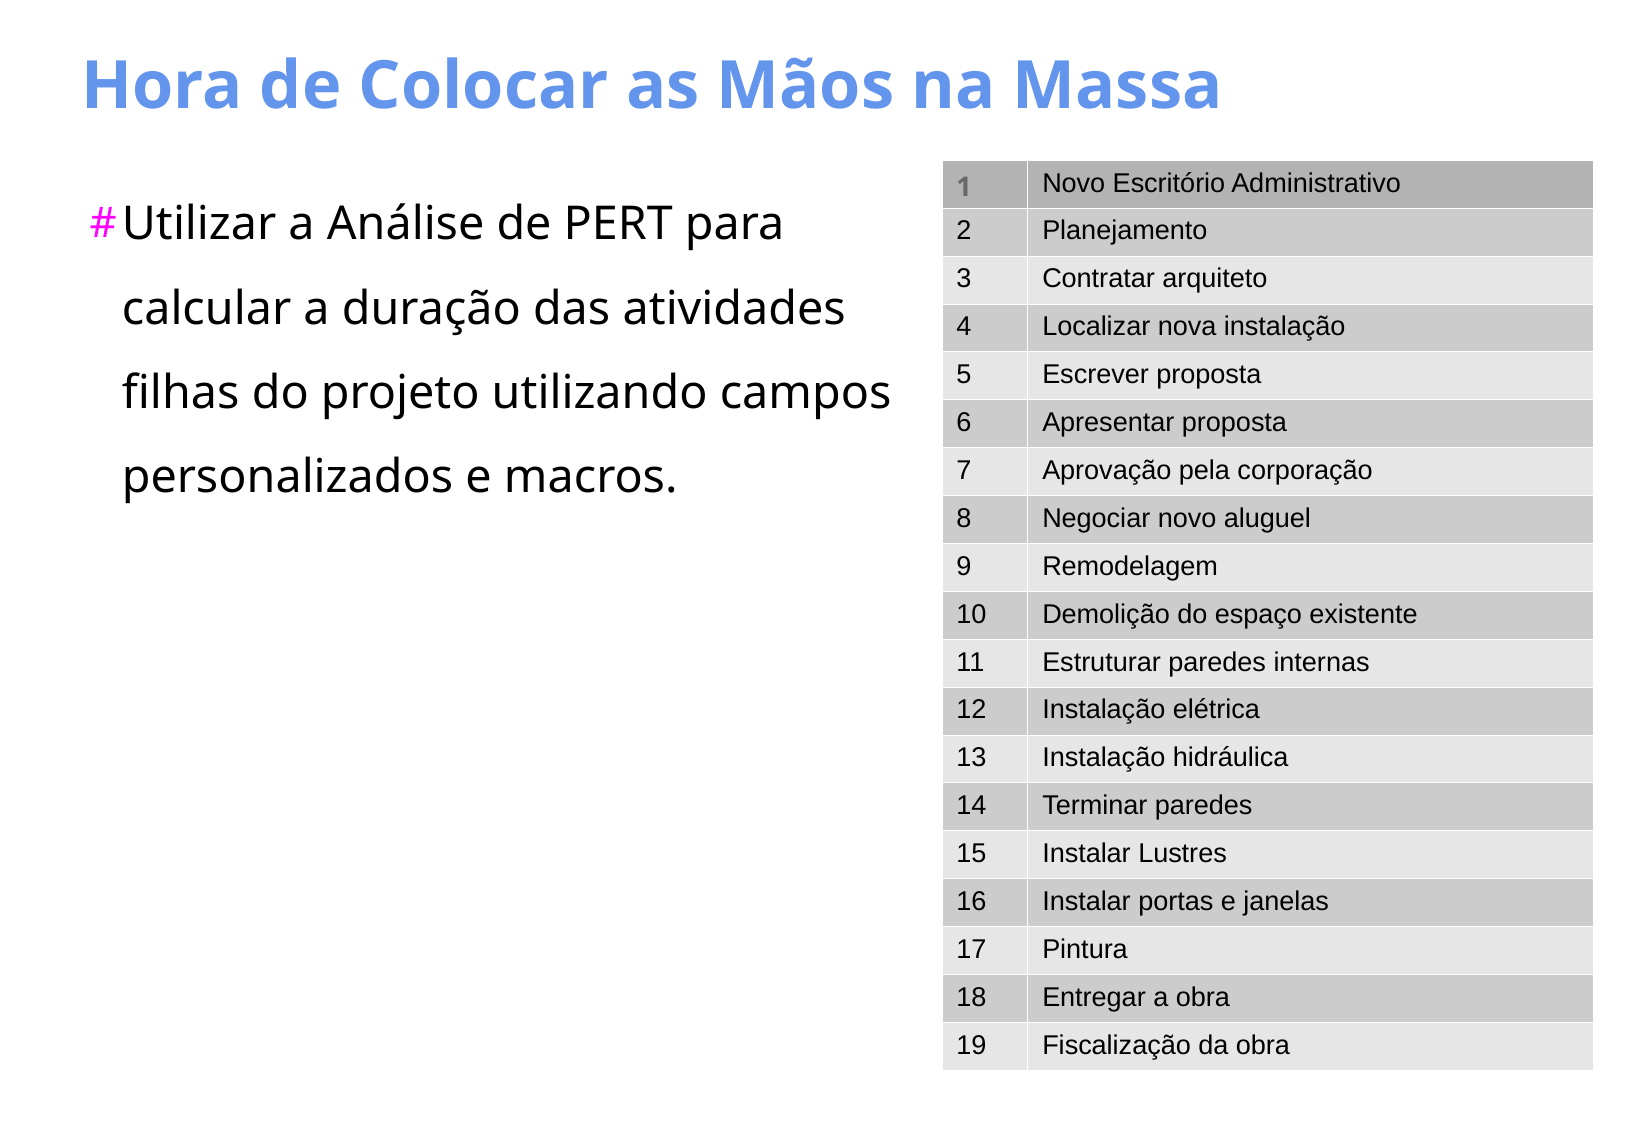

# Hora de Colocar as Mãos na Massa
| 1 | Novo Escritório Administrativo |
| --- | --- |
| 2 | Planejamento |
| 3 | Contratar arquiteto |
| 4 | Localizar nova instalação |
| 5 | Escrever proposta |
| 6 | Apresentar proposta |
| 7 | Aprovação pela corporação |
| 8 | Negociar novo aluguel |
| 9 | Remodelagem |
| 10 | Demolição do espaço existente |
| 11 | Estruturar paredes internas |
| 12 | Instalação elétrica |
| 13 | Instalação hidráulica |
| 14 | Terminar paredes |
| 15 | Instalar Lustres |
| 16 | Instalar portas e janelas |
| 17 | Pintura |
| 18 | Entregar a obra |
| 19 | Fiscalização da obra |
Utilizar a Análise de PERT para
calcular a duração das atividades
filhas do projeto utilizando campos personalizados e macros.